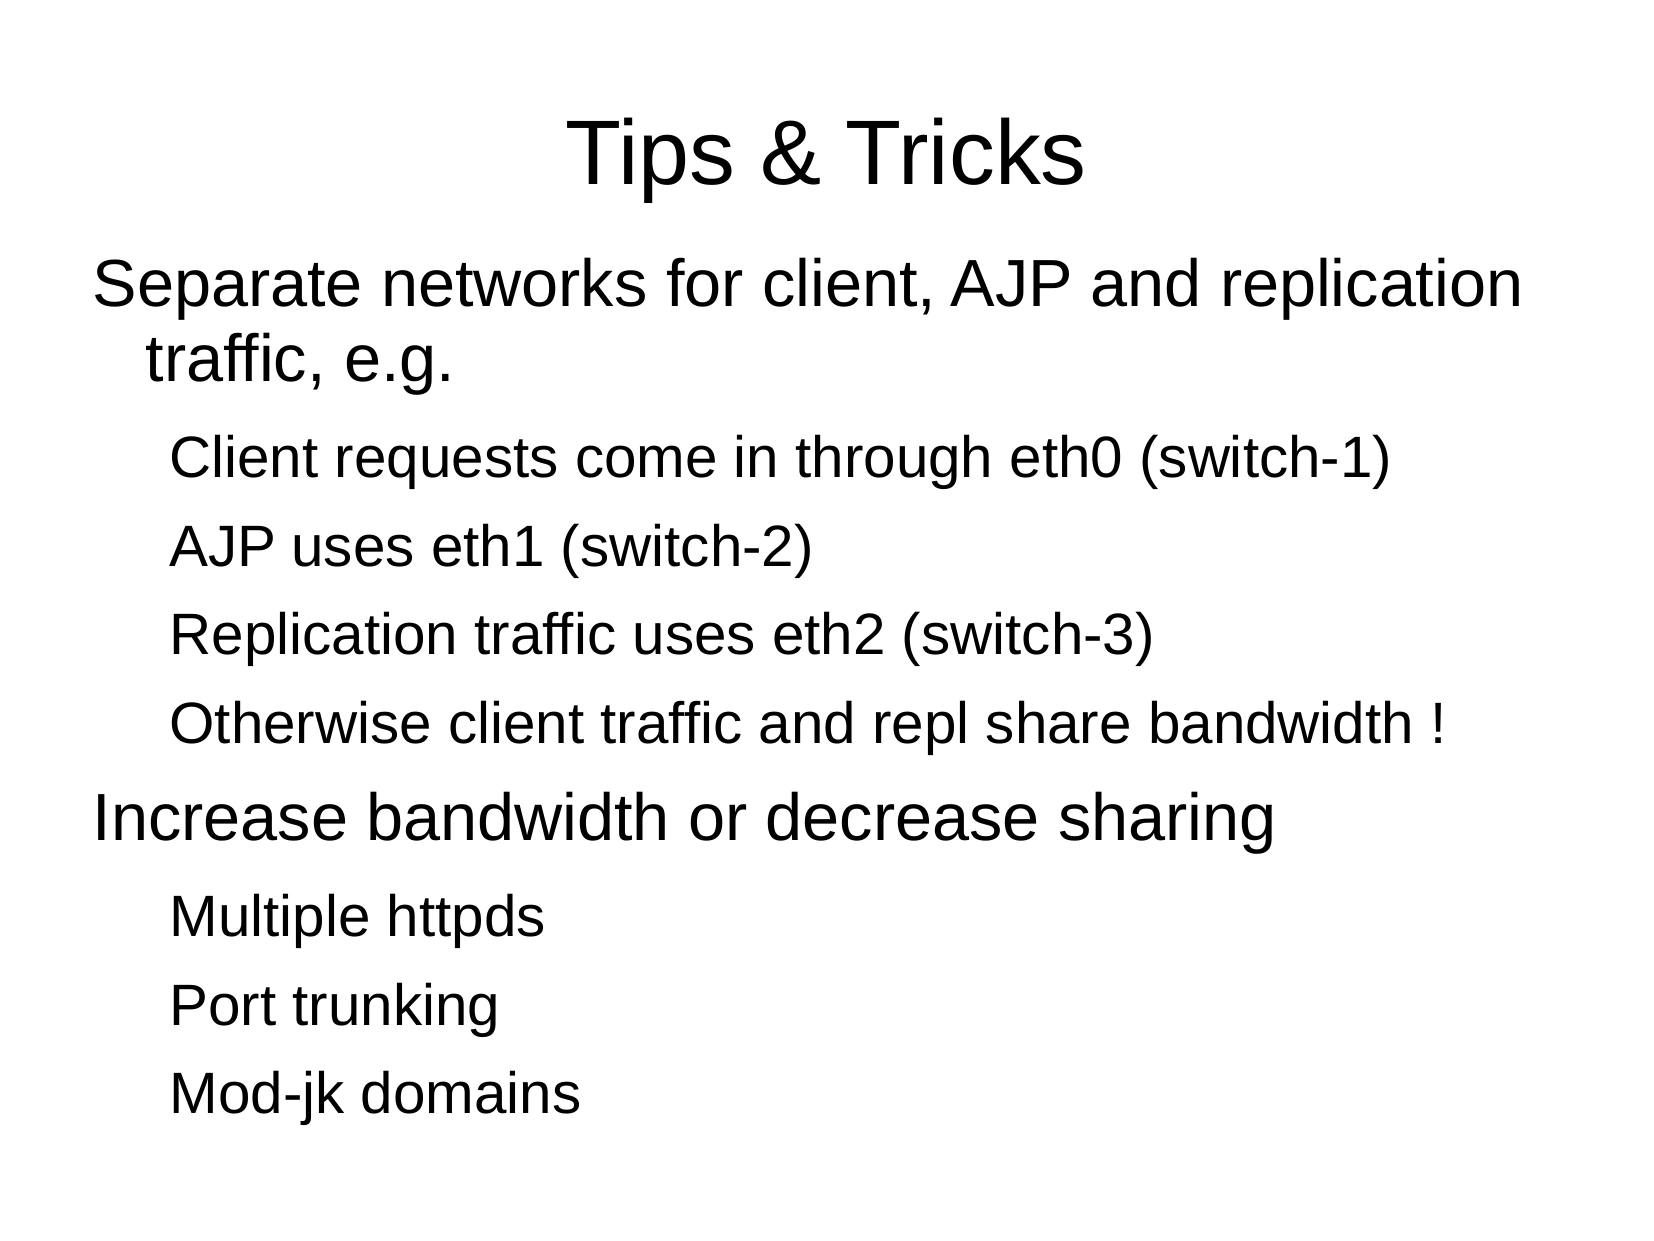

# Tips & Tricks
Separate networks for client, AJP and replication traffic, e.g.
Client requests come in through eth0 (switch-1)
AJP uses eth1 (switch-2)
Replication traffic uses eth2 (switch-3)
Otherwise client traffic and repl share bandwidth !
Increase bandwidth or decrease sharing
Multiple httpds
Port trunking
Mod-jk domains